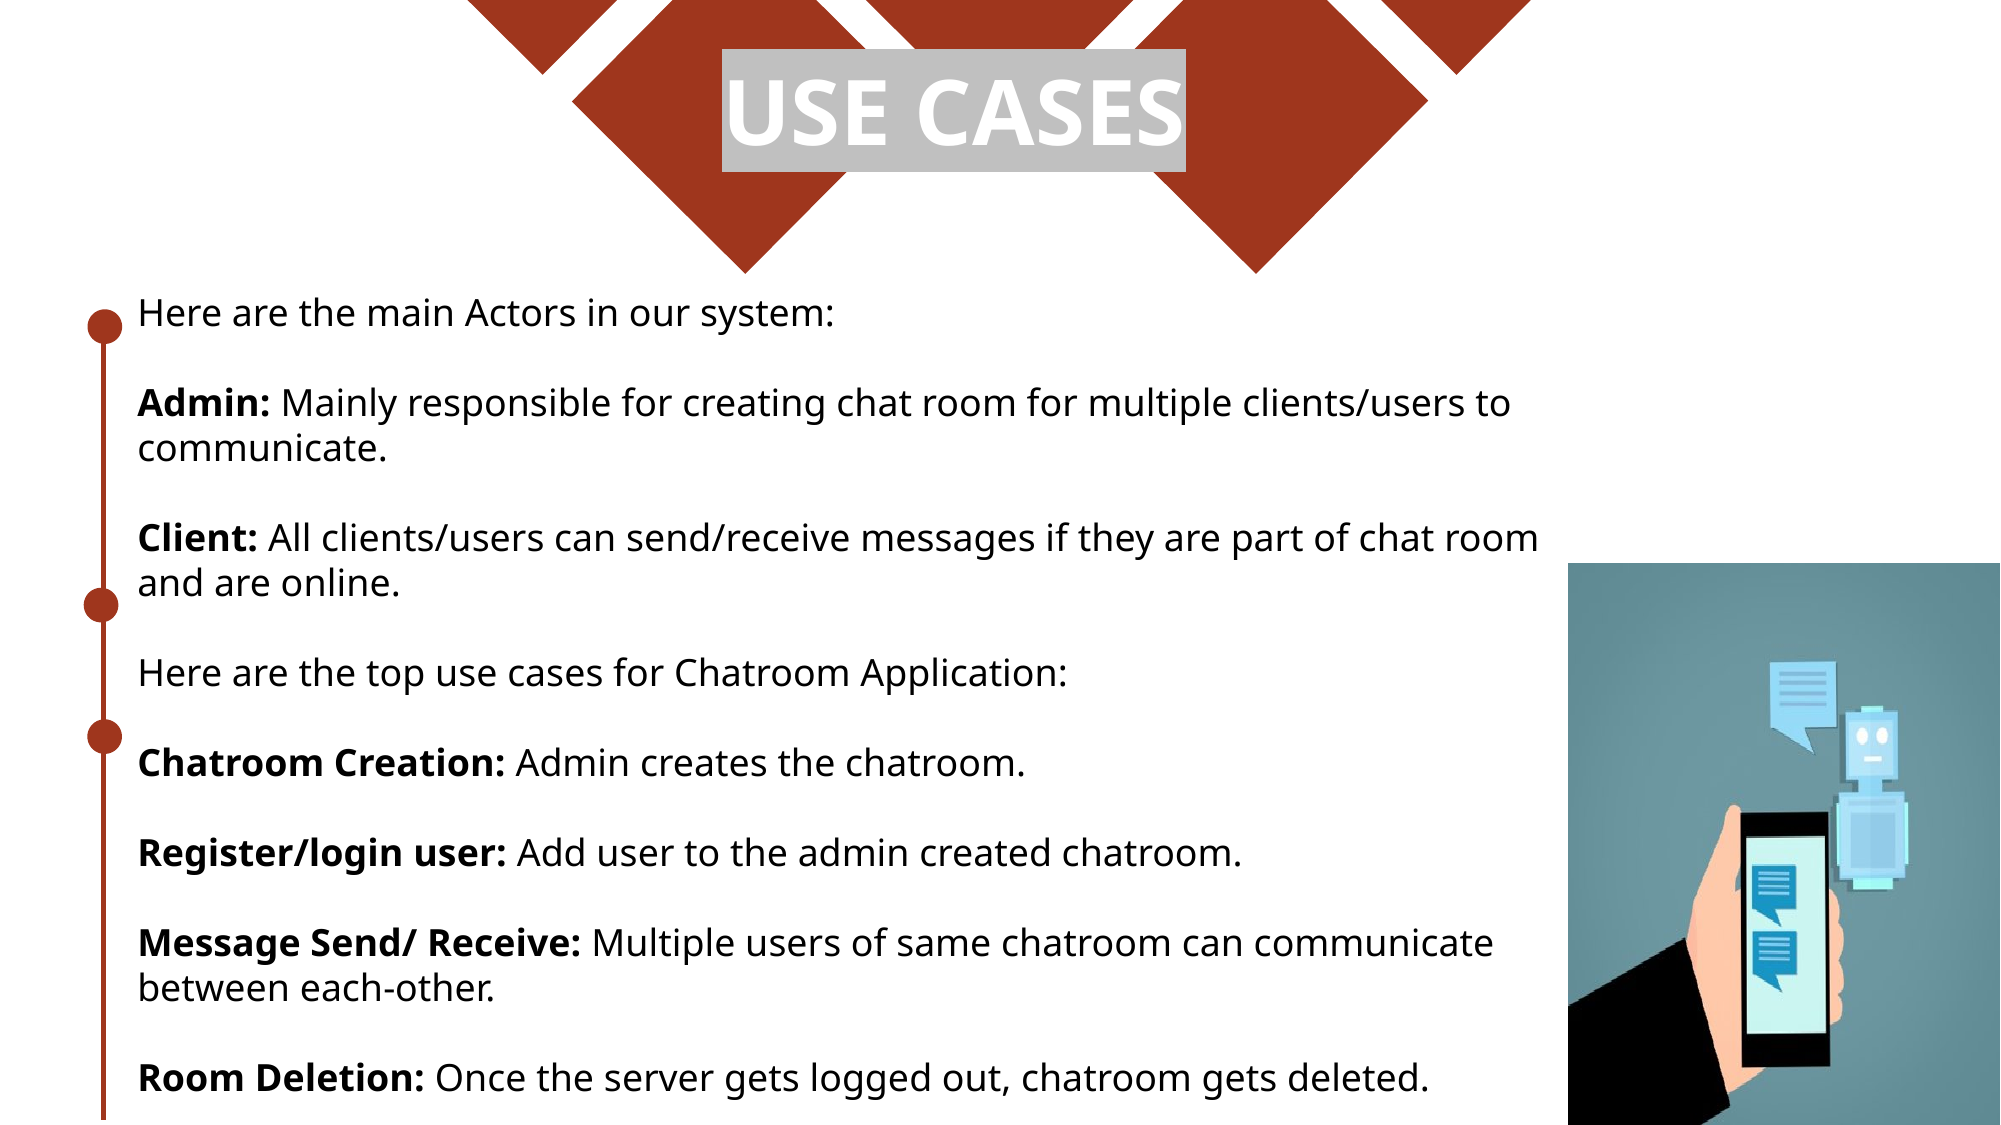

# USE CASES
Here are the main Actors in our system:
Admin: Mainly responsible for creating chat room for multiple clients/users to communicate.
Client: All clients/users can send/receive messages if they are part of chat room and are online.
Here are the top use cases for Chatroom Application:
Chatroom Creation: Admin creates the chatroom.
Register/login user: Add user to the admin created chatroom.
Message Send/ Receive: Multiple users of same chatroom can communicate between each-other.
Room Deletion: Once the server gets logged out, chatroom gets deleted.